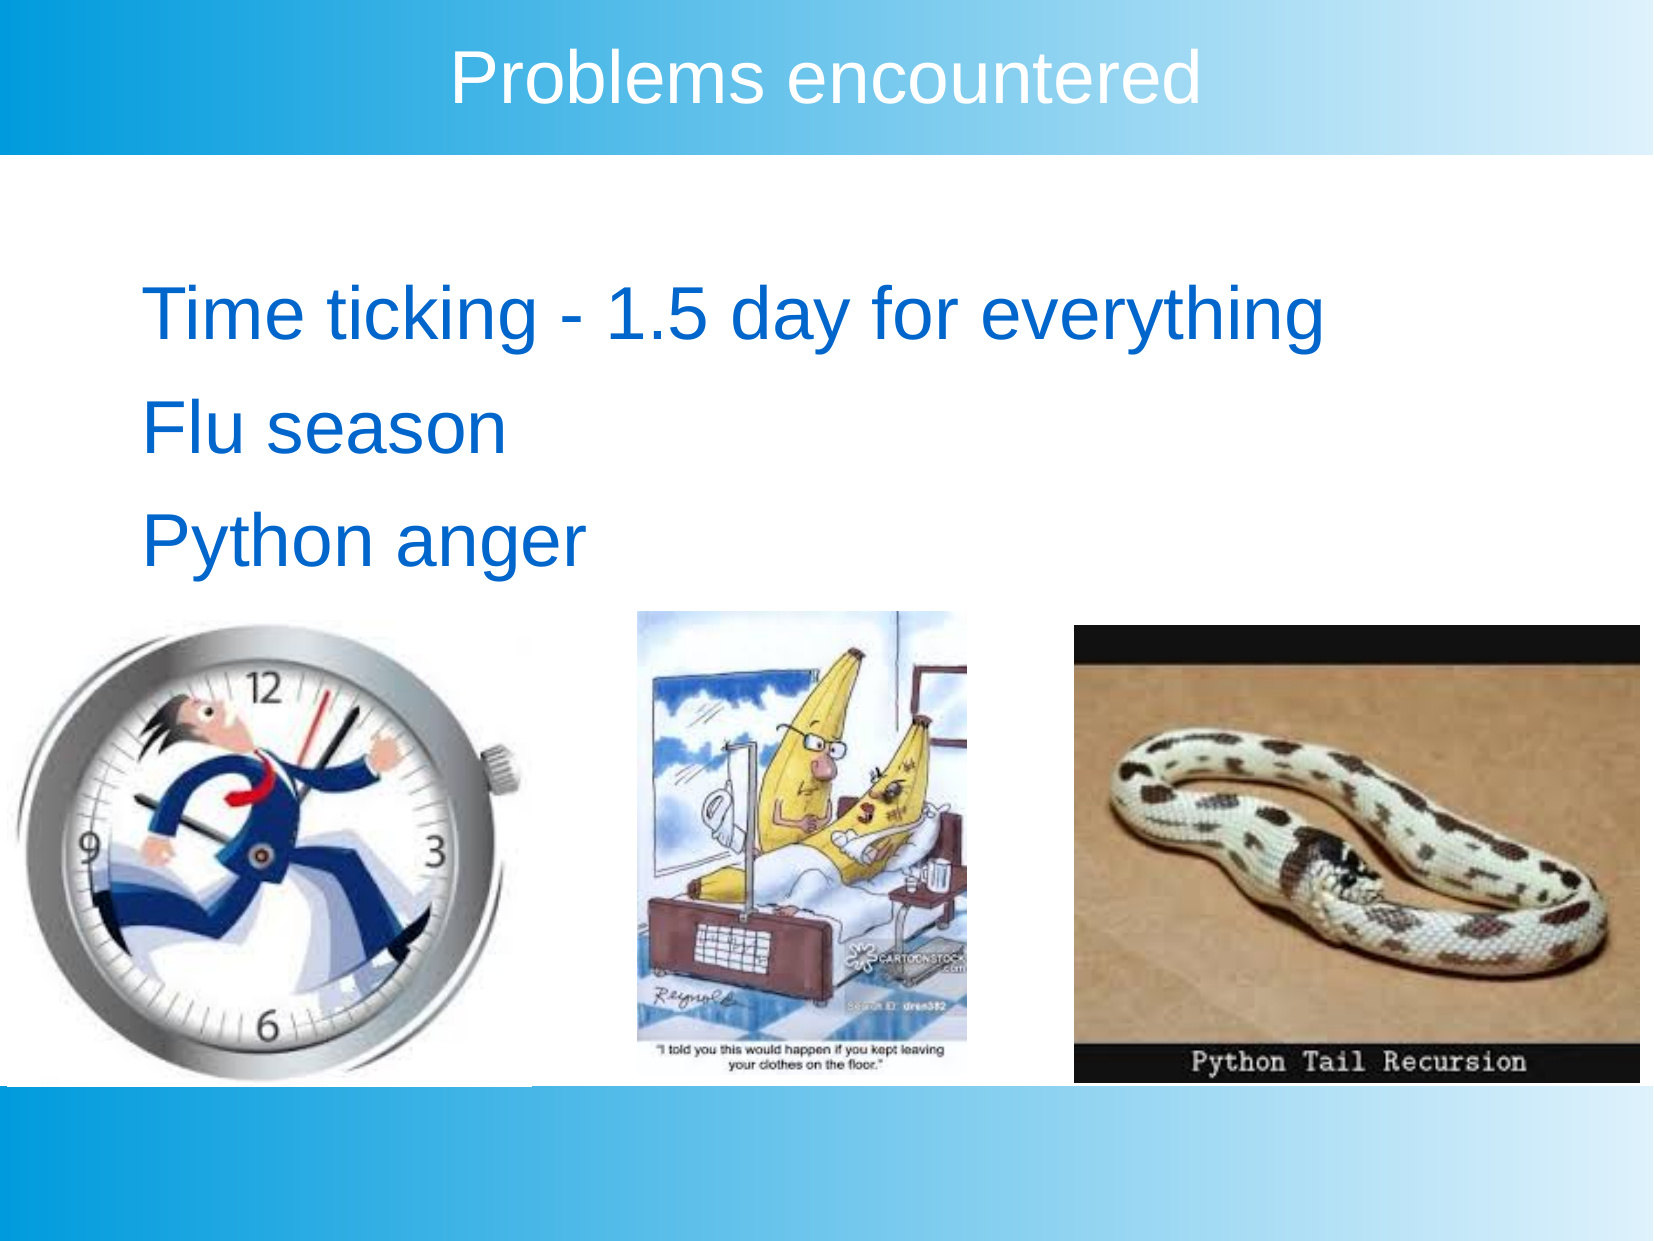

# Problems encountered
Time ticking - 1.5 day for everything
Flu season
Python anger